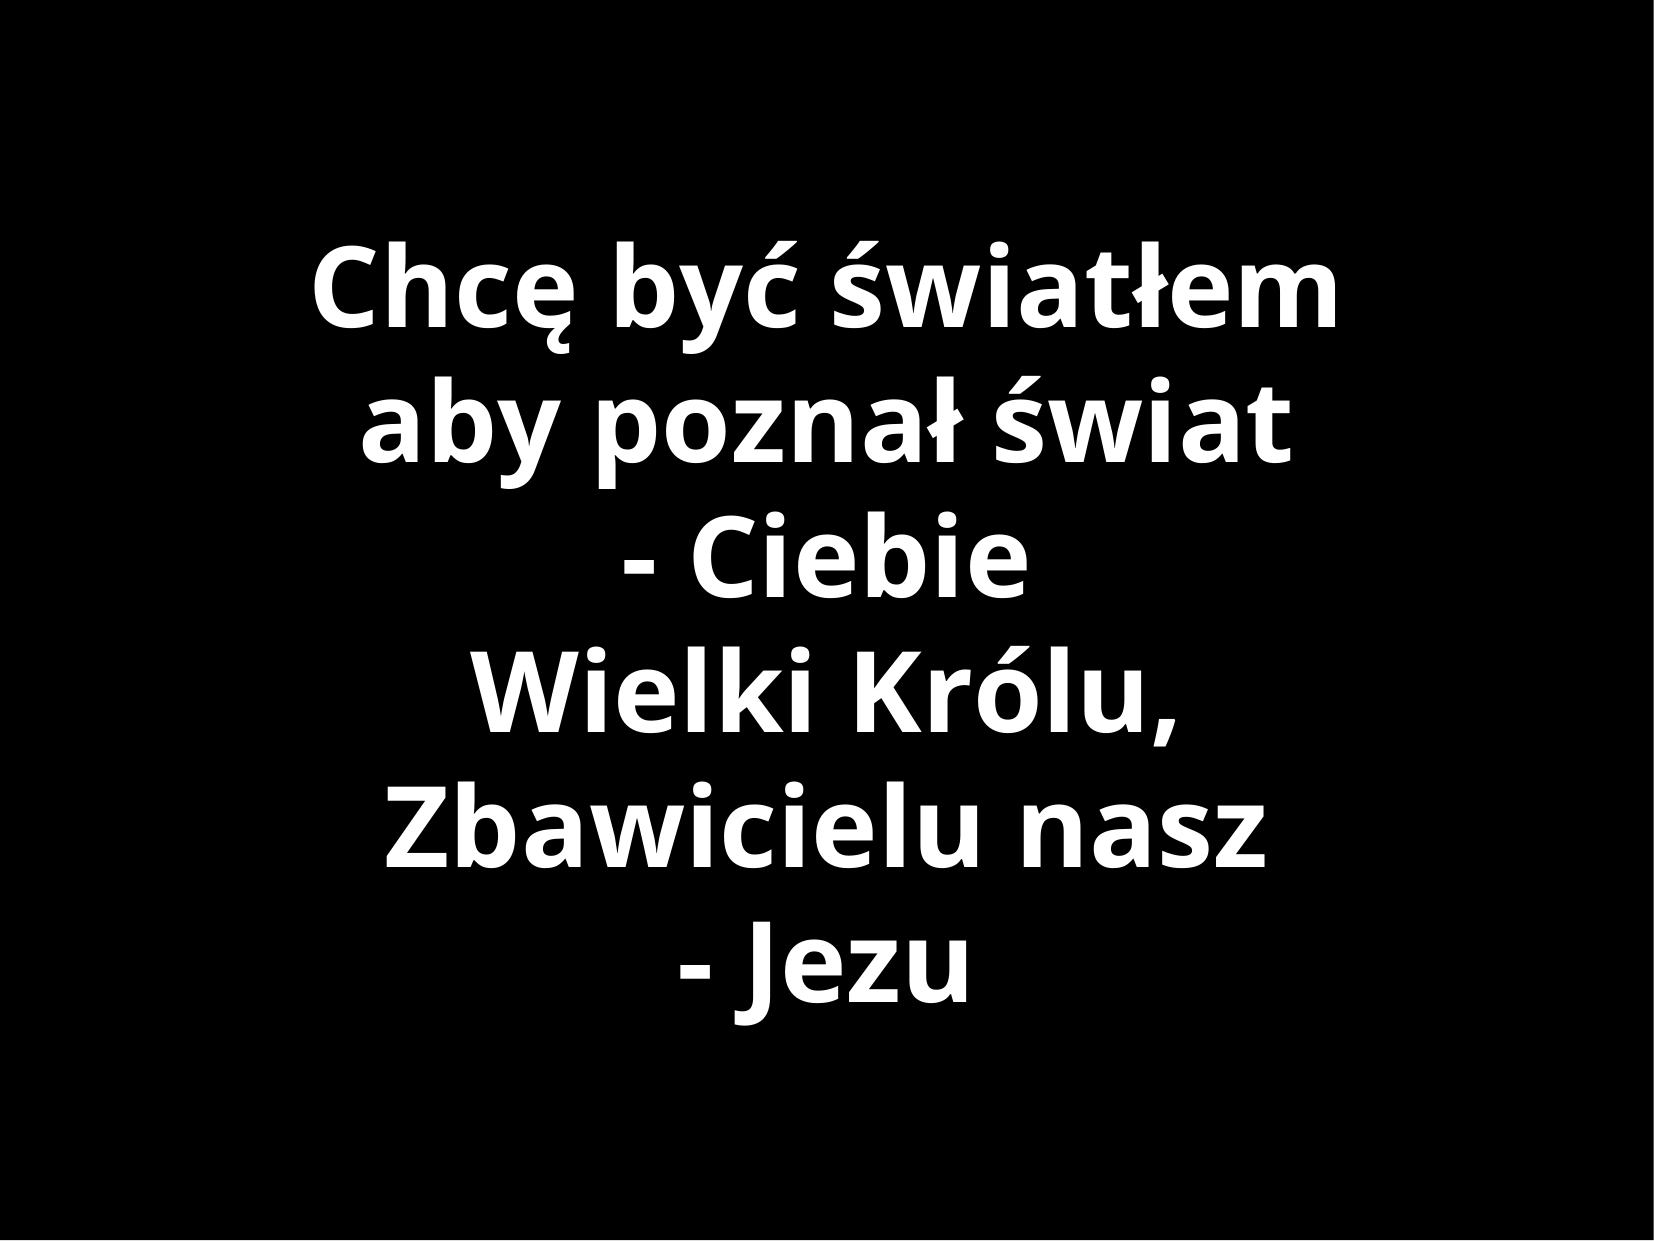

# Chcę być światłem aby poznał świat - Ciebie Wielki Królu, Zbawicielu nasz - Jezu